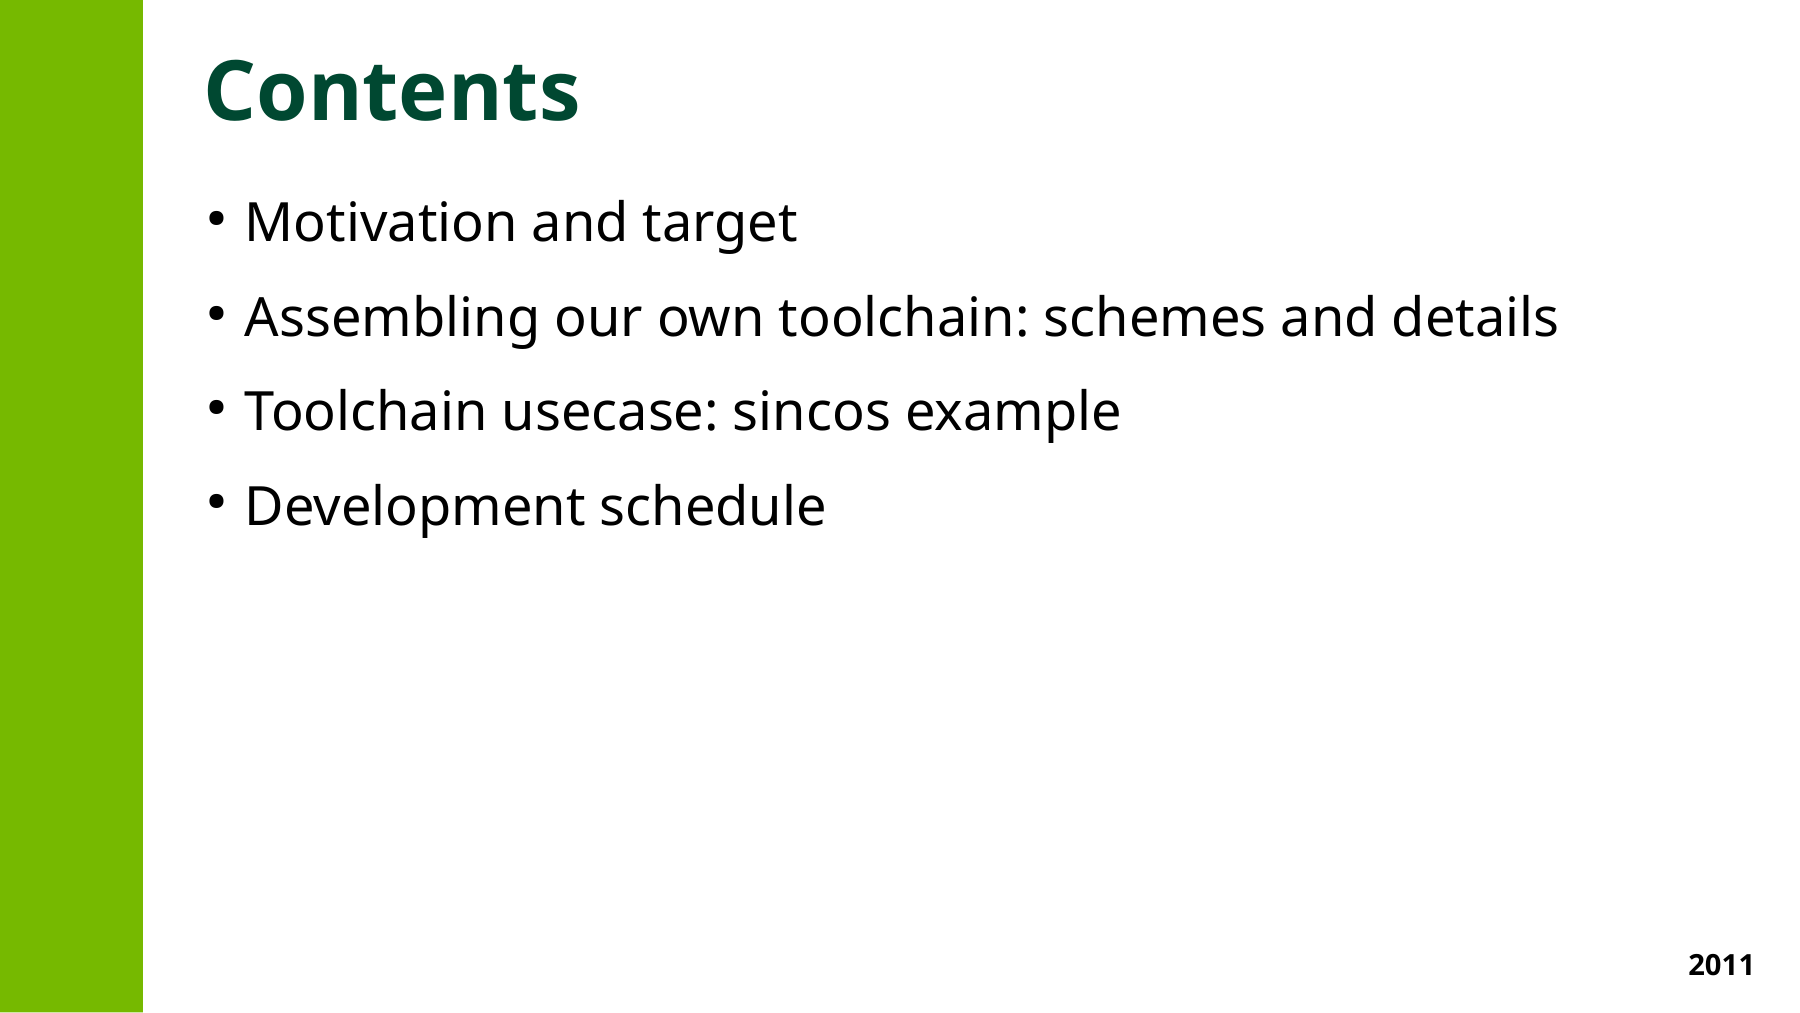

# Contents
Motivation and target
Assembling our own toolchain: schemes and details
Toolchain usecase: sincos example
Development schedule